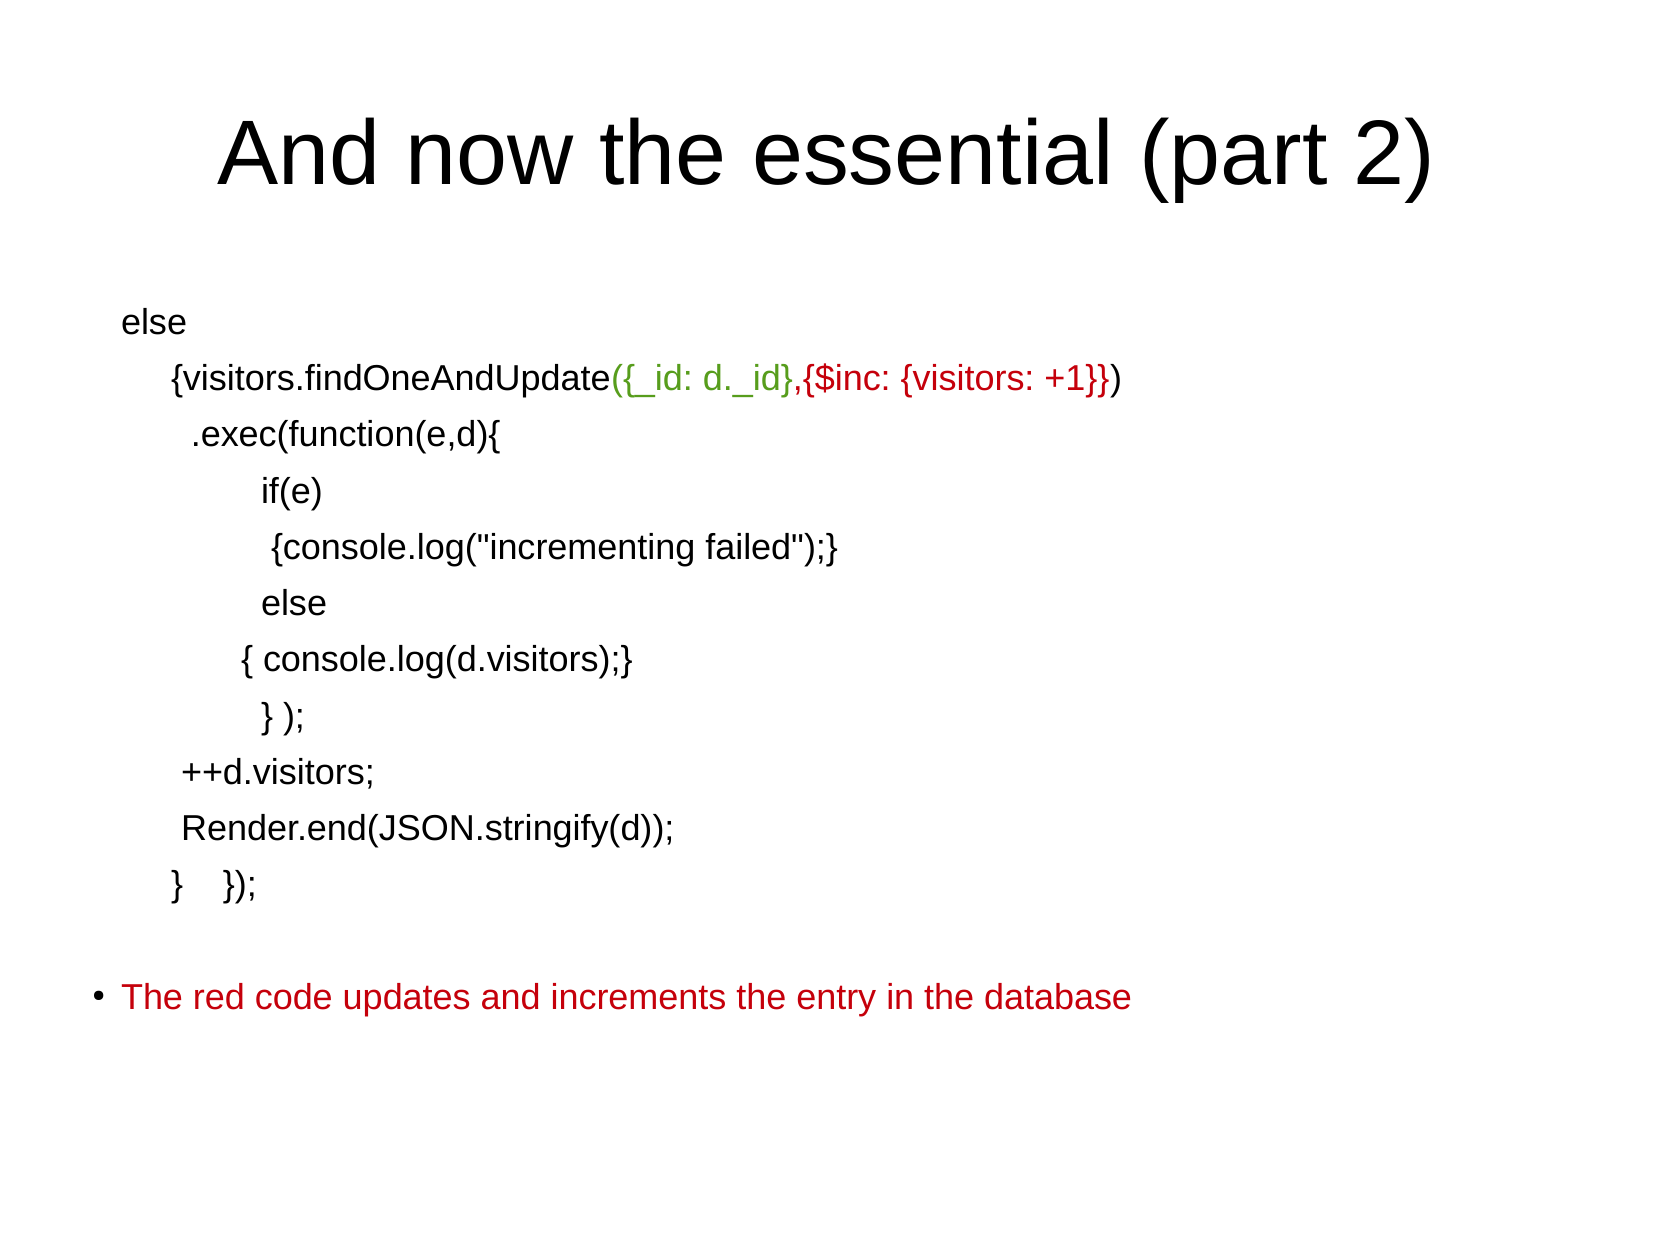

# And now the essential (part 2)
else
 {visitors.findOneAndUpdate({_id: d._id},{$inc: {visitors: +1}})
 .exec(function(e,d){
 if(e)
 {console.log("incrementing failed");}
 else
 { console.log(d.visitors);}
 } );
 ++d.visitors;
 Render.end(JSON.stringify(d));
 } });
The red code updates and increments the entry in the database